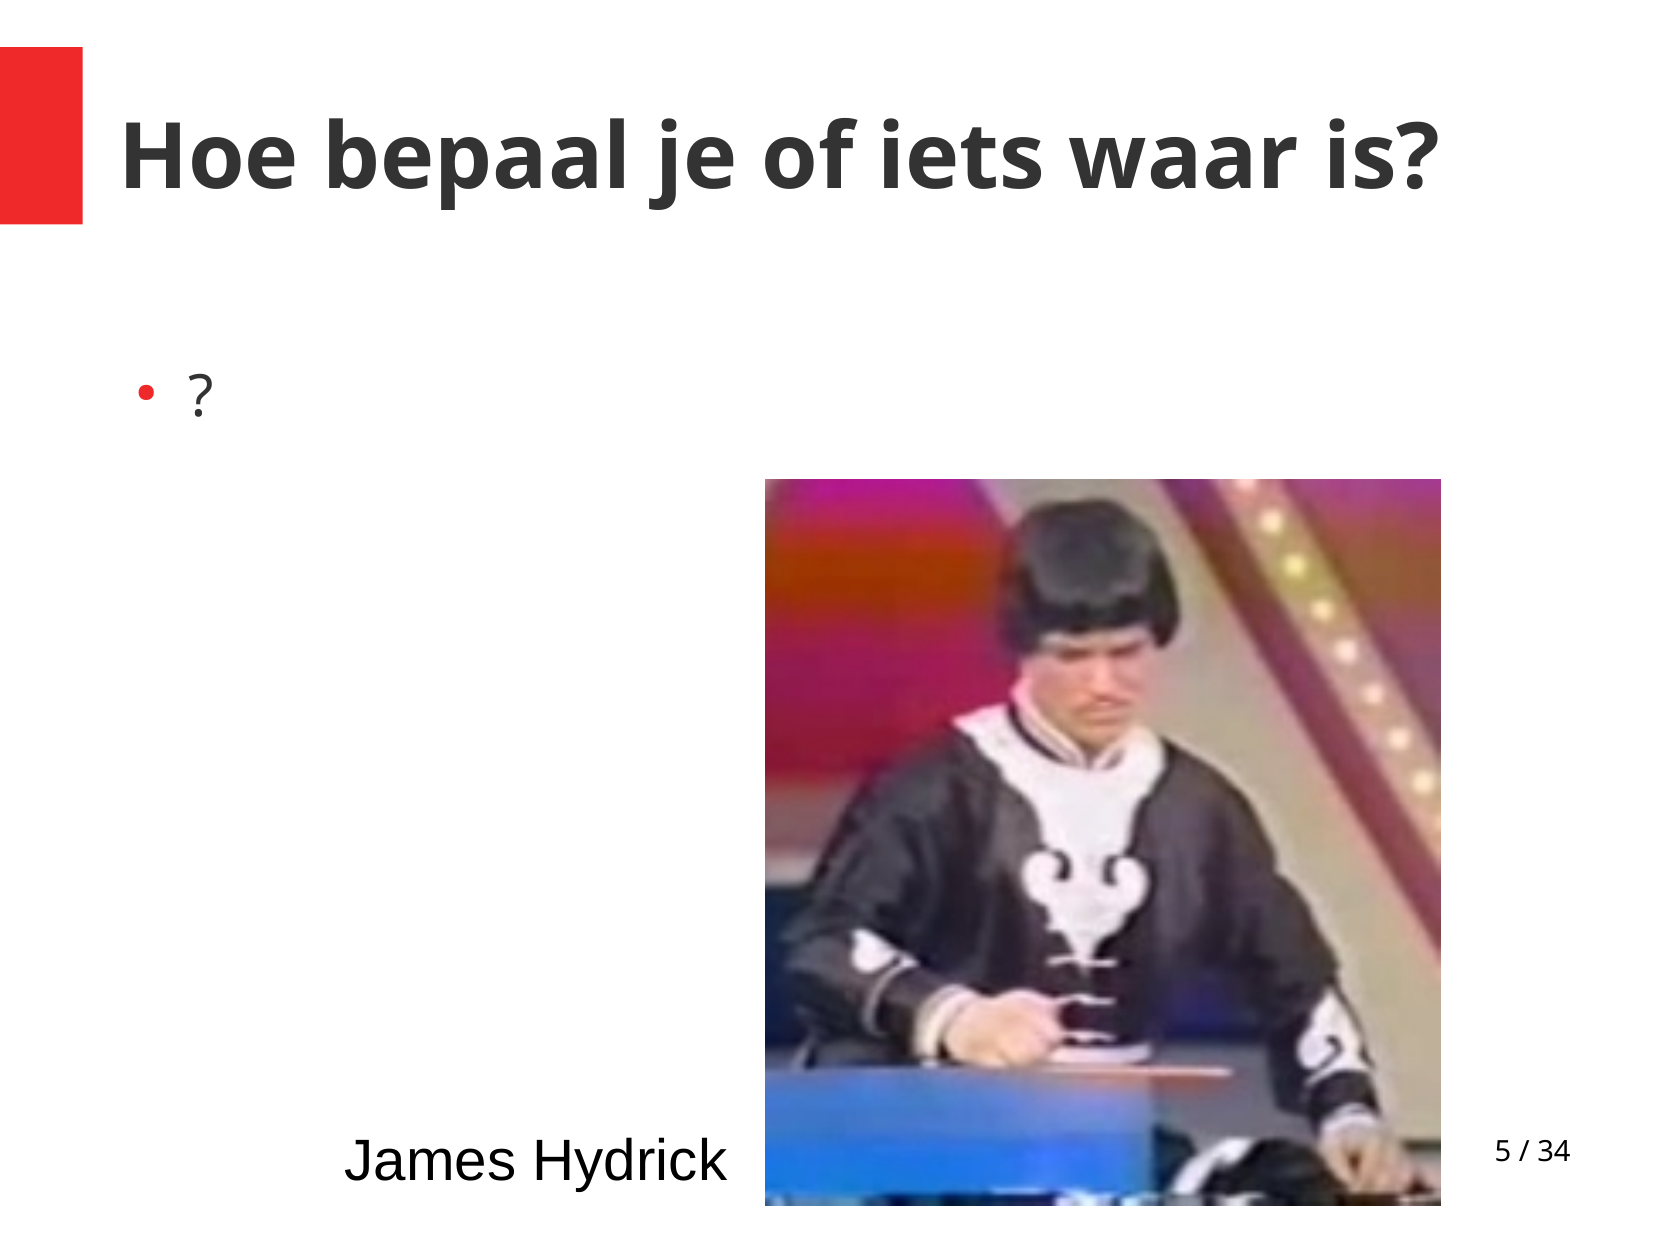

# Hoe bepaal je of iets waar is?
?
James Hydrick
5